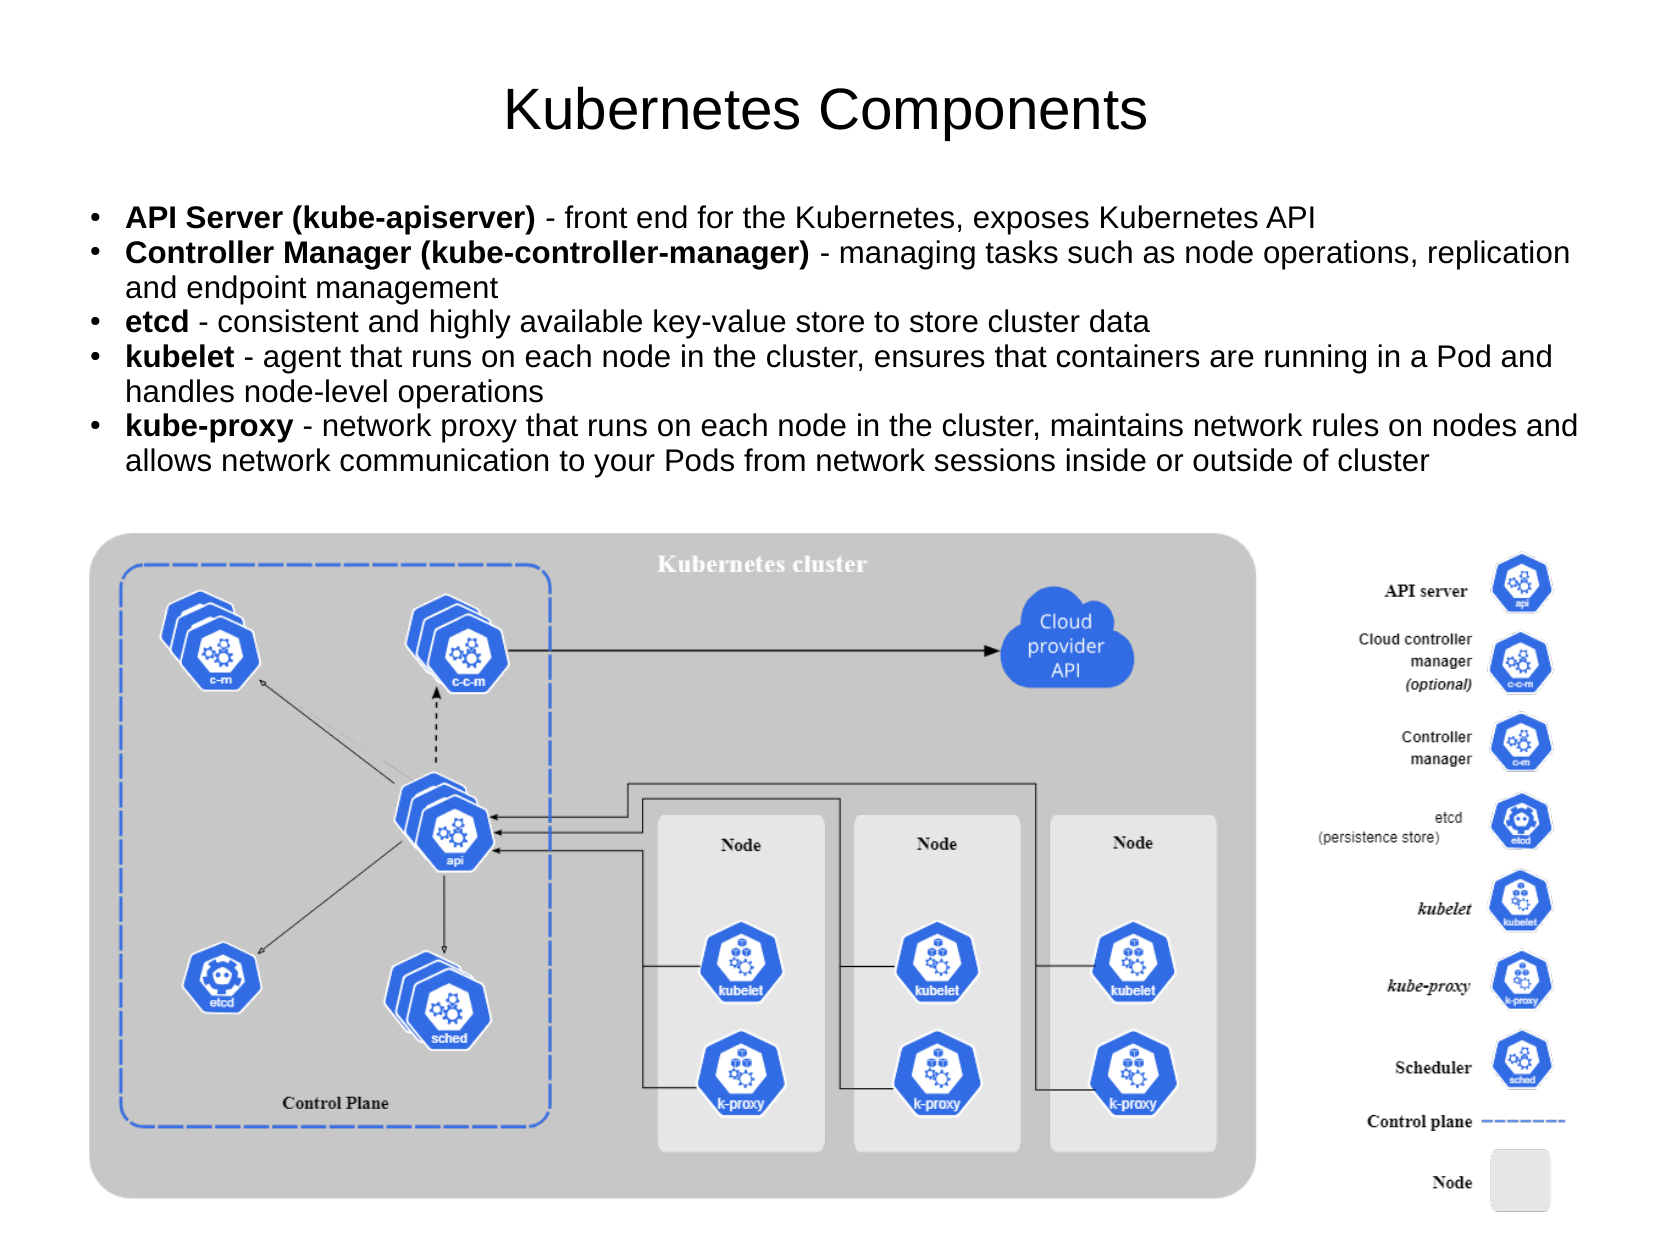

# Kubernetes Components
API Server (kube-apiserver) - front end for the Kubernetes, exposes Kubernetes API
Controller Manager (kube-controller-manager) - managing tasks such as node operations, replication and endpoint management
etcd - consistent and highly available key-value store to store cluster data
kubelet - agent that runs on each node in the cluster, ensures that containers are running in a Pod and handles node-level operations
kube-proxy - network proxy that runs on each node in the cluster, maintains network rules on nodes and allows network communication to your Pods from network sessions inside or outside of cluster